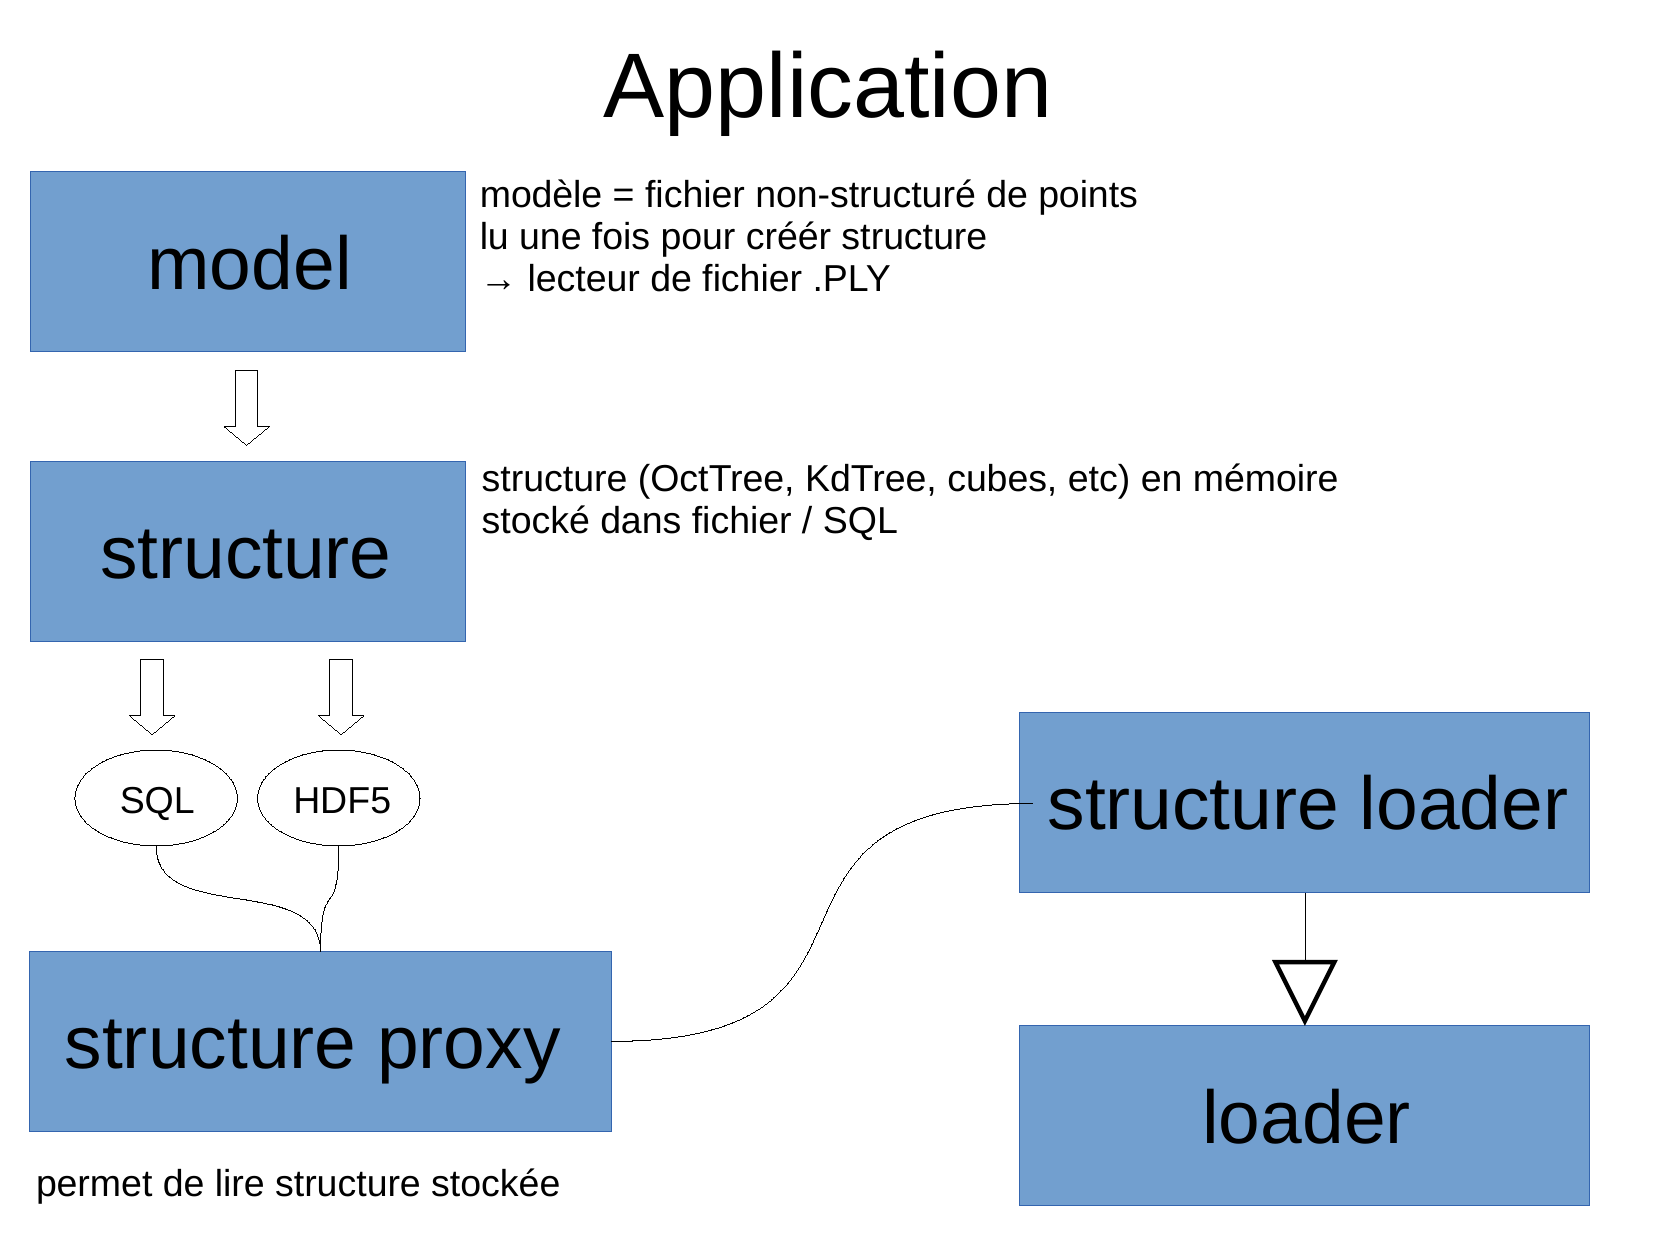

# Application
modèle = fichier non-structuré de points
lu une fois pour créér structure
→ lecteur de fichier .PLY
model
structure (OctTree, KdTree, cubes, etc) en mémoire
stocké dans fichier / SQL
structure
structure loader
SQL
HDF5
structure proxy
loader
permet de lire structure stockée